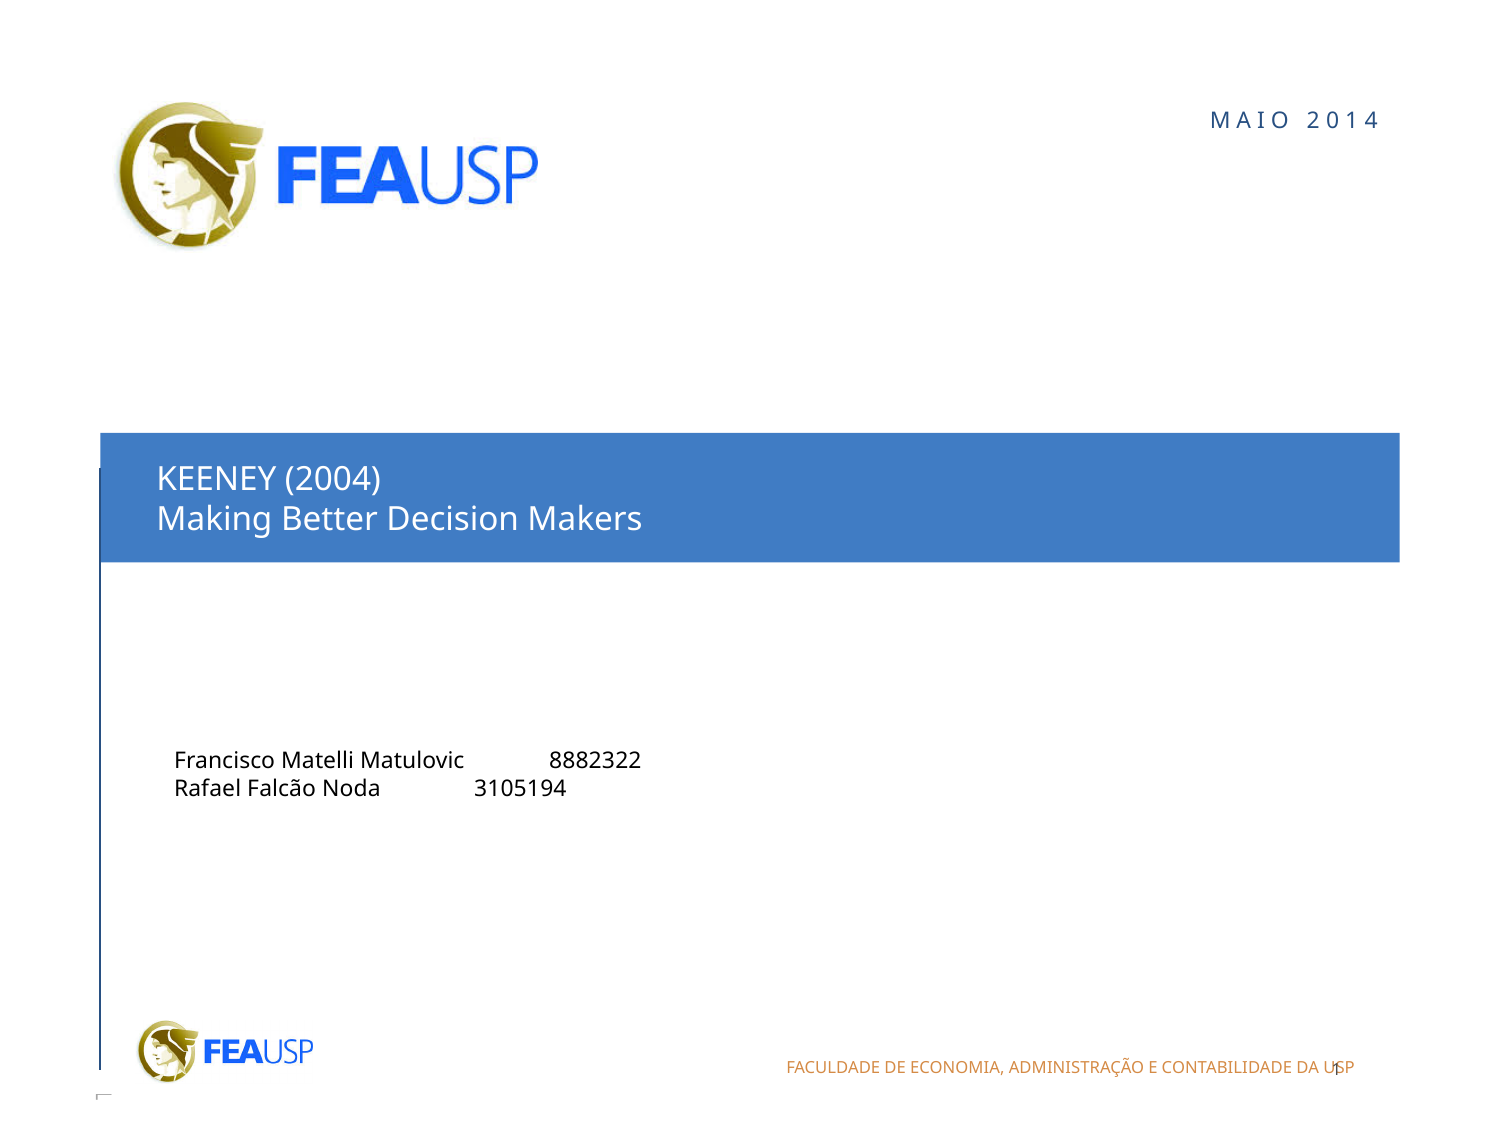

M A I O 2 0 1 4
KEENEY (2004)
Making Better Decision Makers
13 de Novembro de 2003
Francisco Matelli Matulovic		8882322
Rafael Falcão Noda		3105194